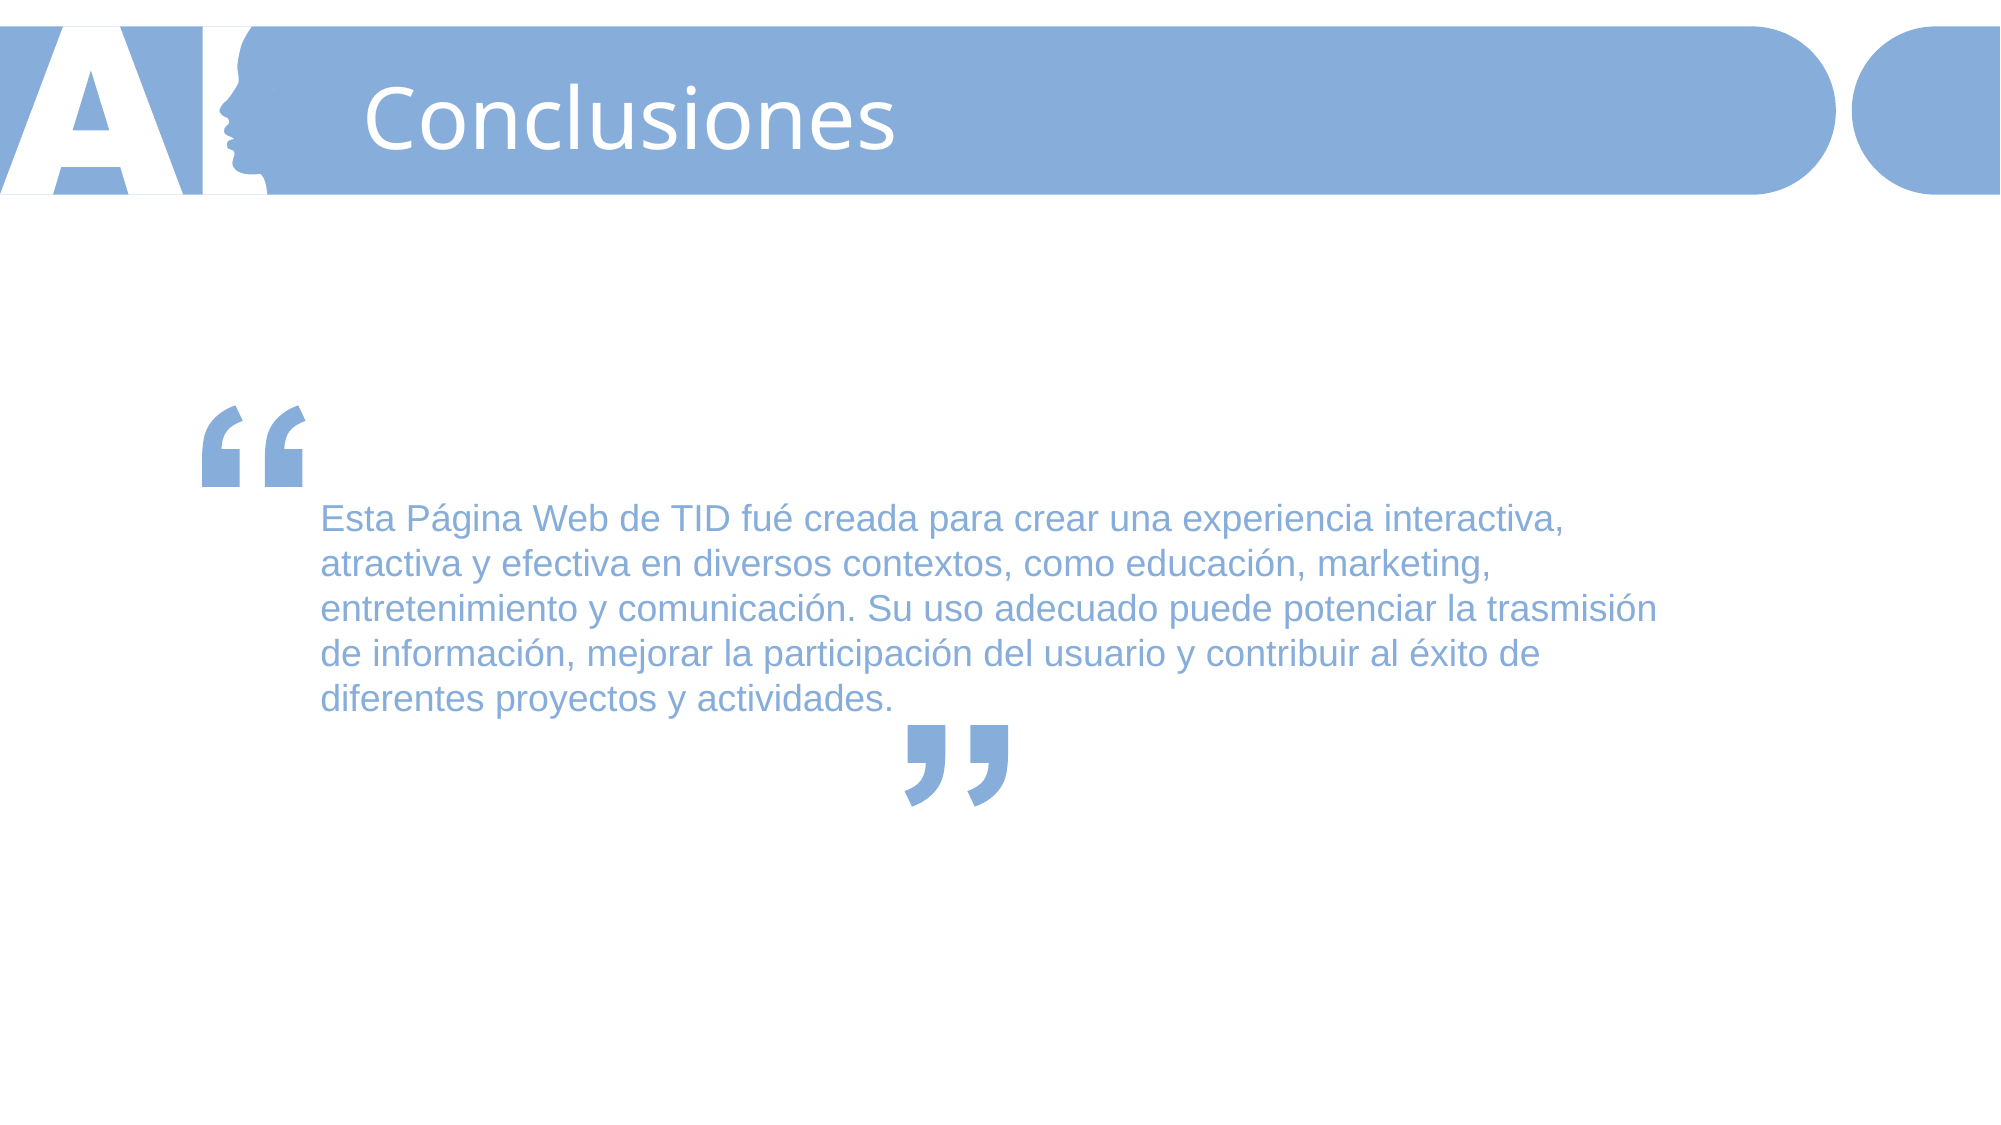

# Conclusiones
Esta Página Web de TID fué creada para crear una experiencia interactiva, atractiva y efectiva en diversos contextos, como educación, marketing, entretenimiento y comunicación. Su uso adecuado puede potenciar la trasmisión de información, mejorar la participación del usuario y contribuir al éxito de diferentes proyectos y actividades.